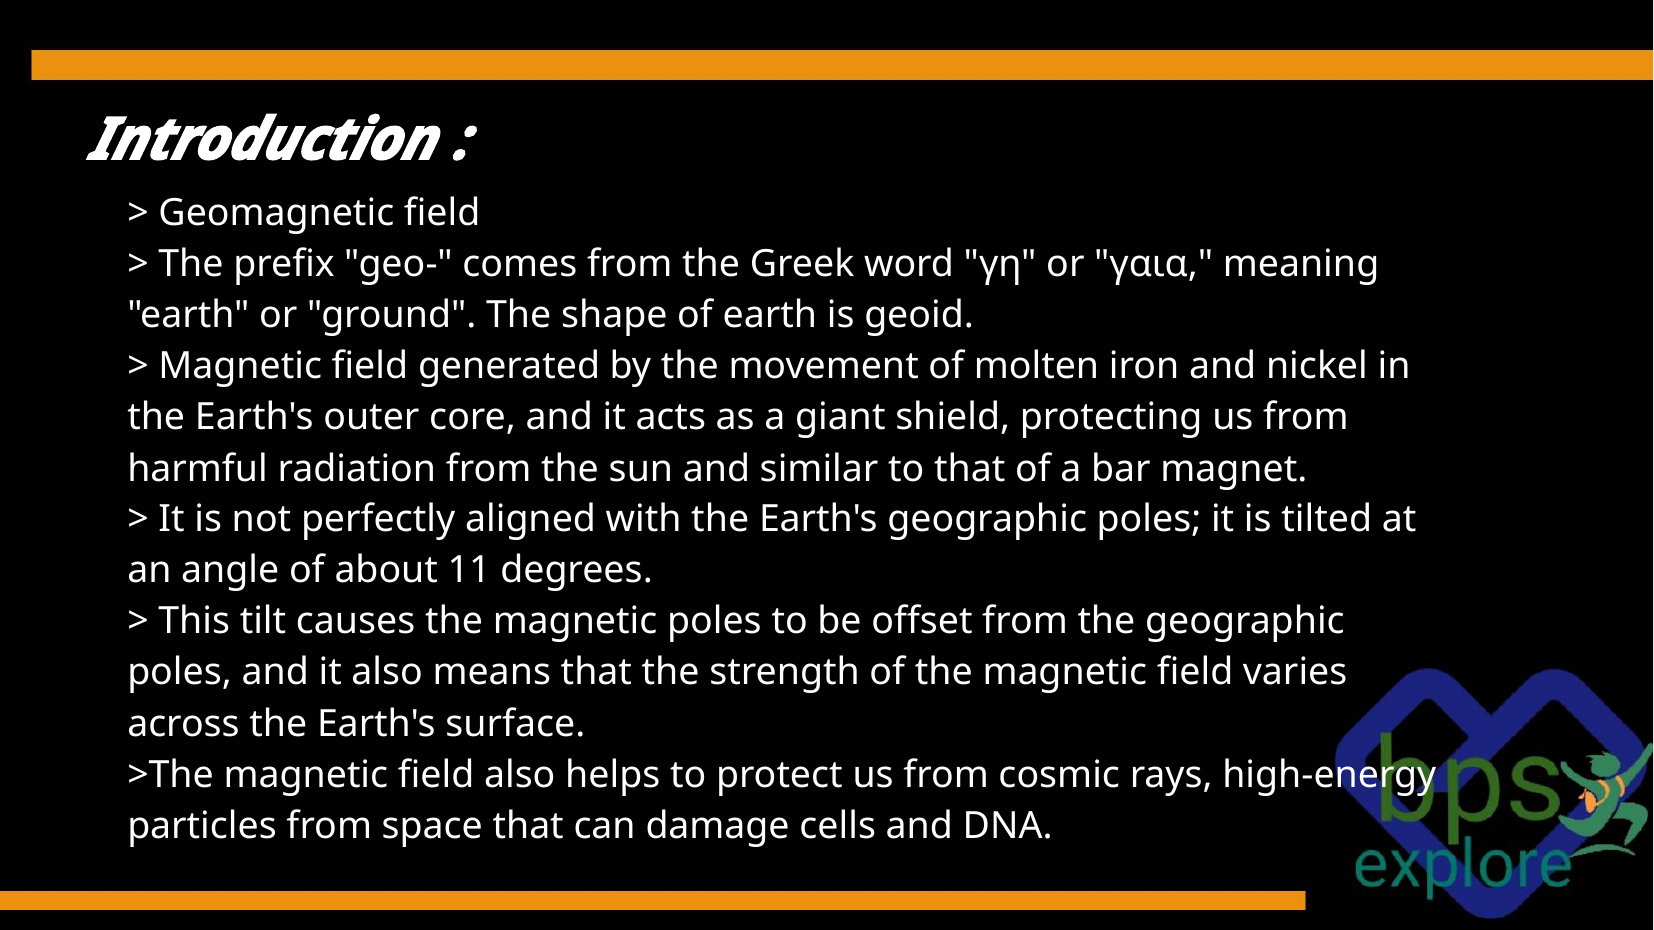

# Introduction :
> Geomagnetic field
> The prefix "geo-" comes from the Greek word "γη" or "γαια," meaning "earth" or "ground". The shape of earth is geoid.
> Magnetic field generated by the movement of molten iron and nickel in the Earth's outer core, and it acts as a giant shield, protecting us from harmful radiation from the sun and similar to that of a bar magnet.
> It is not perfectly aligned with the Earth's geographic poles; it is tilted at an angle of about 11 degrees.
> This tilt causes the magnetic poles to be offset from the geographic poles, and it also means that the strength of the magnetic field varies across the Earth's surface.
>The magnetic field also helps to protect us from cosmic rays, high-energy particles from space that can damage cells and DNA.